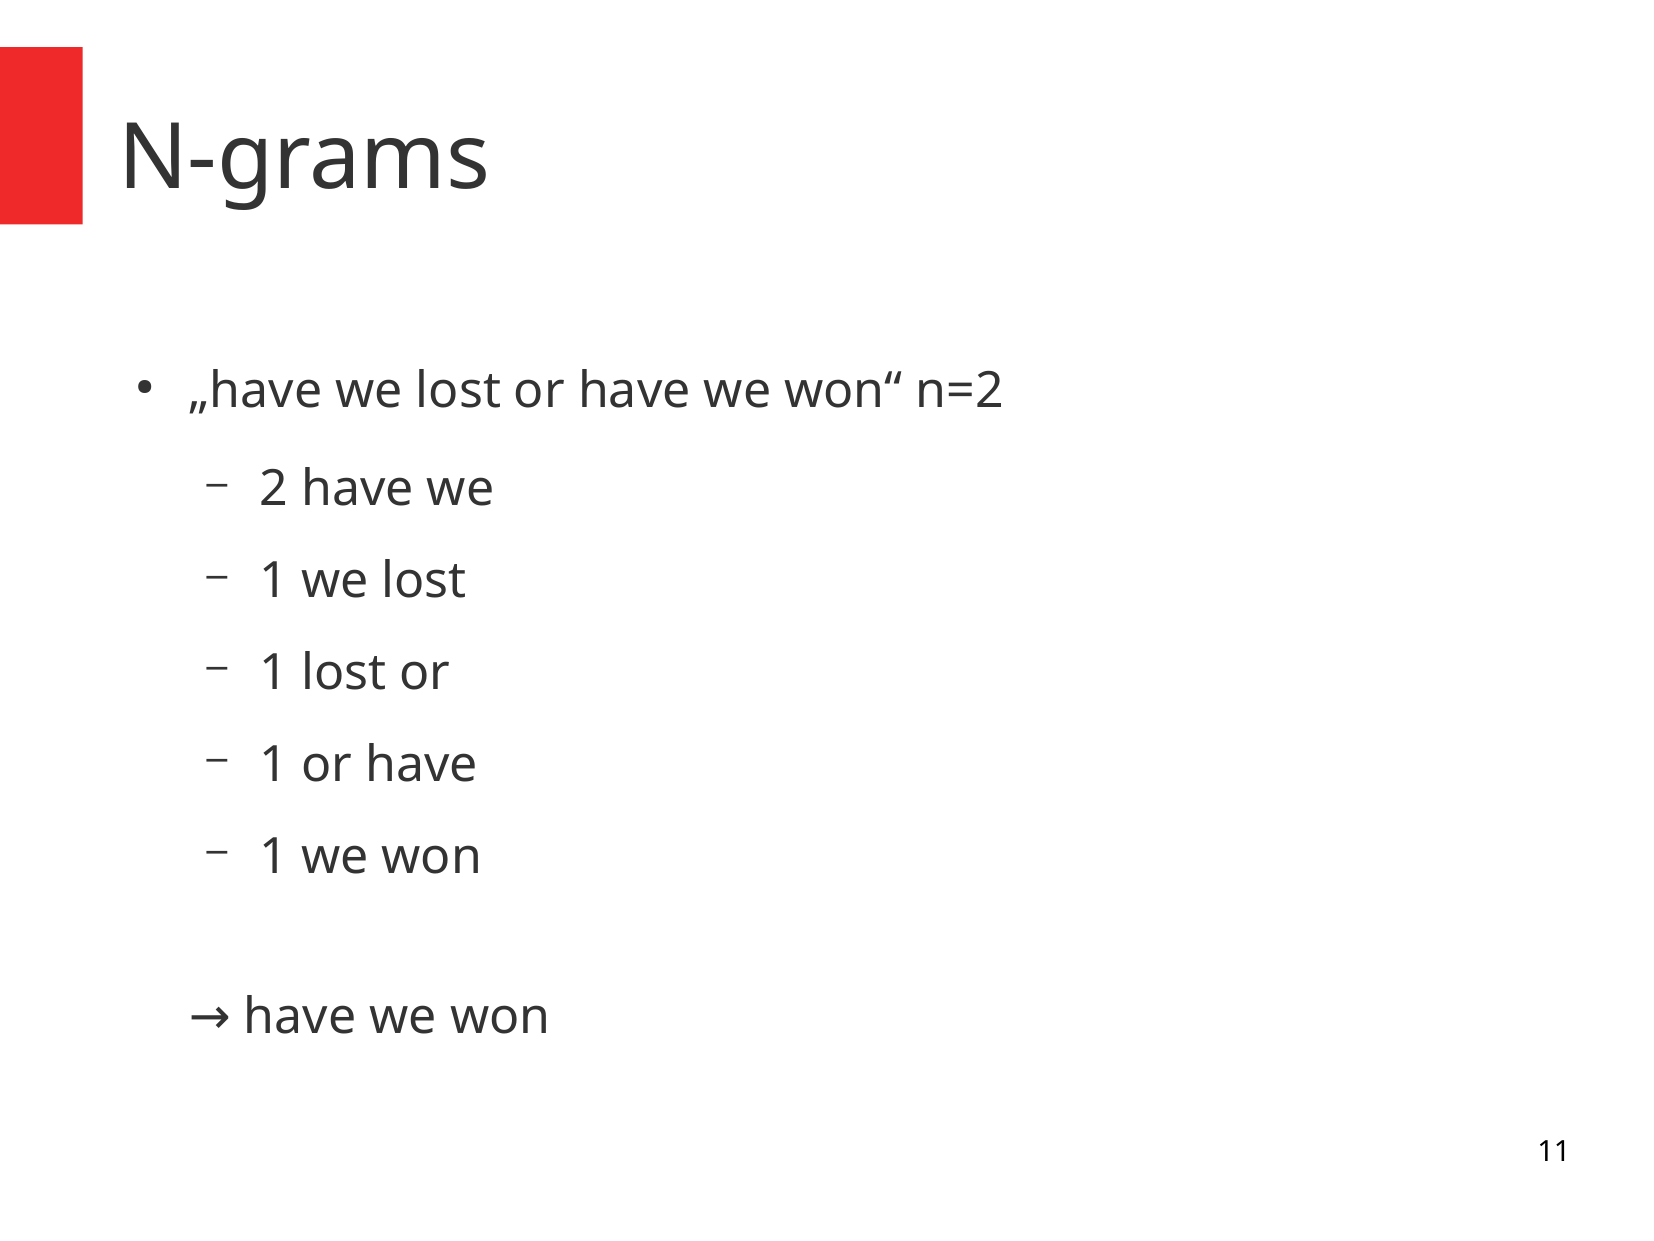

# N-grams
„have we lost or have we won“ n=2
2 have we
1 we lost
1 lost or
1 or have
1 we won
→ have we won
11